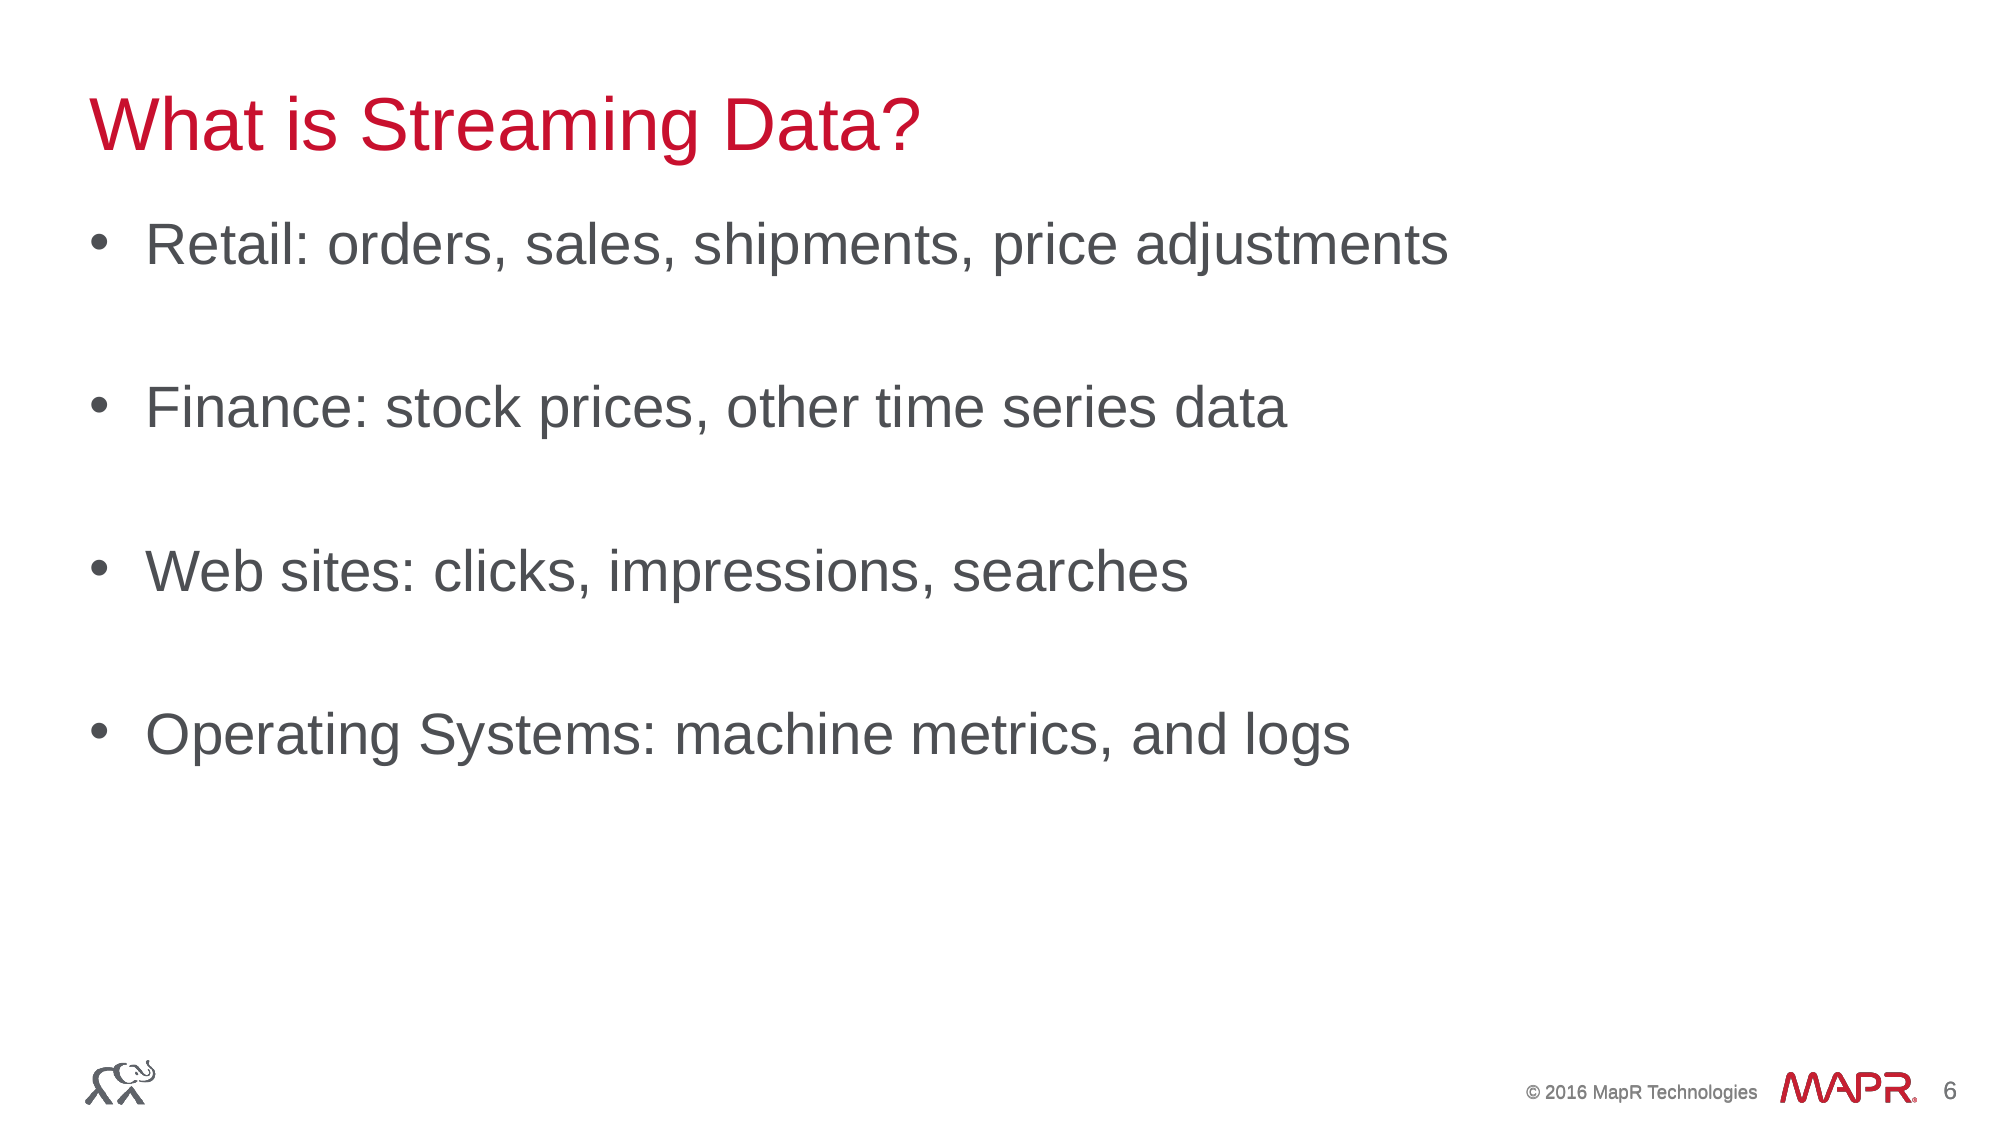

# What is Streaming Data?
Retail: orders, sales, shipments, price adjustments
Finance: stock prices, other time series data
Web sites: clicks, impressions, searches
Operating Systems: machine metrics, and logs